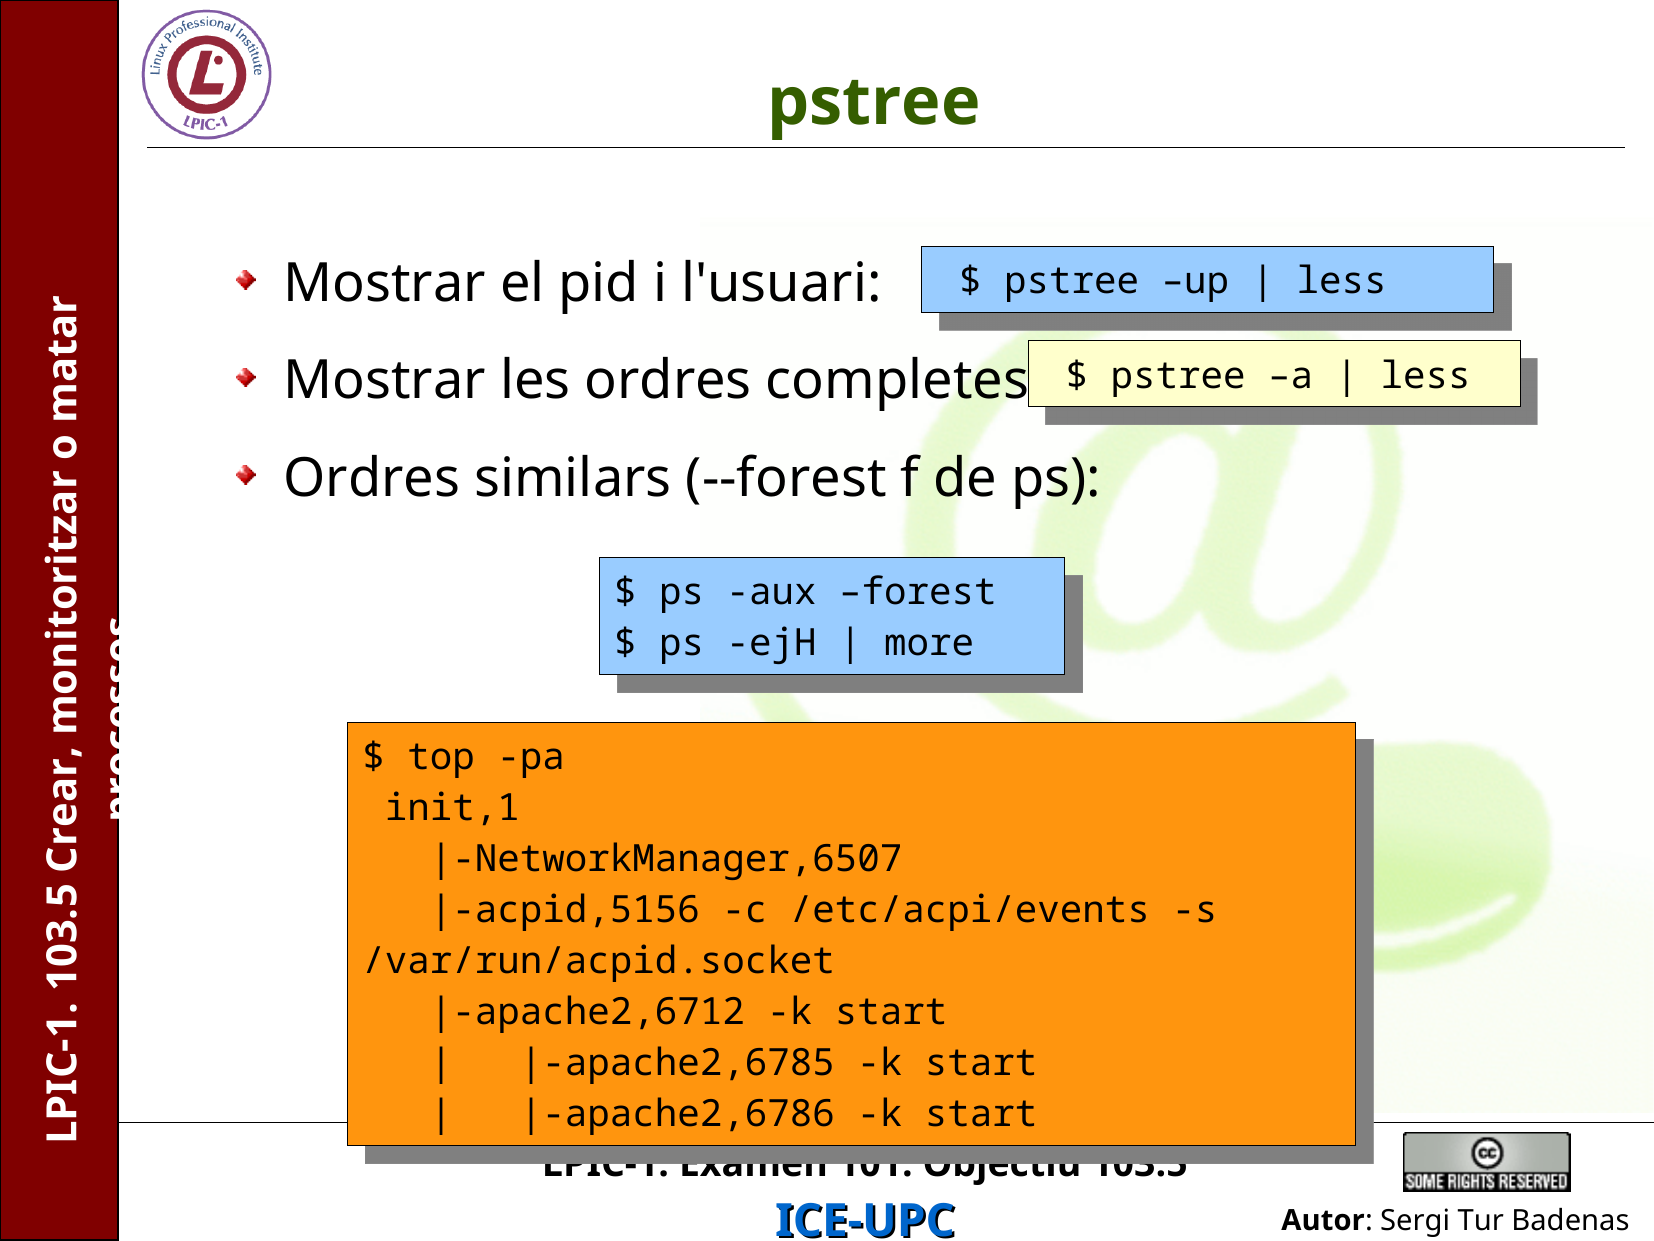

# pstree
Mostrar el pid i l'usuari:
Mostrar les ordres completes:
Ordres similars (--forest f de ps):
 $ pstree –up | less
 $ pstree –a | less
$ ps -aux –forest
$ ps -ejH | more
$ top -pa
 init,1
 |-NetworkManager,6507
 |-acpid,5156 -c /etc/acpi/events -s /var/run/acpid.socket
 |-apache2,6712 -k start
 | |-apache2,6785 -k start
 | |-apache2,6786 -k start